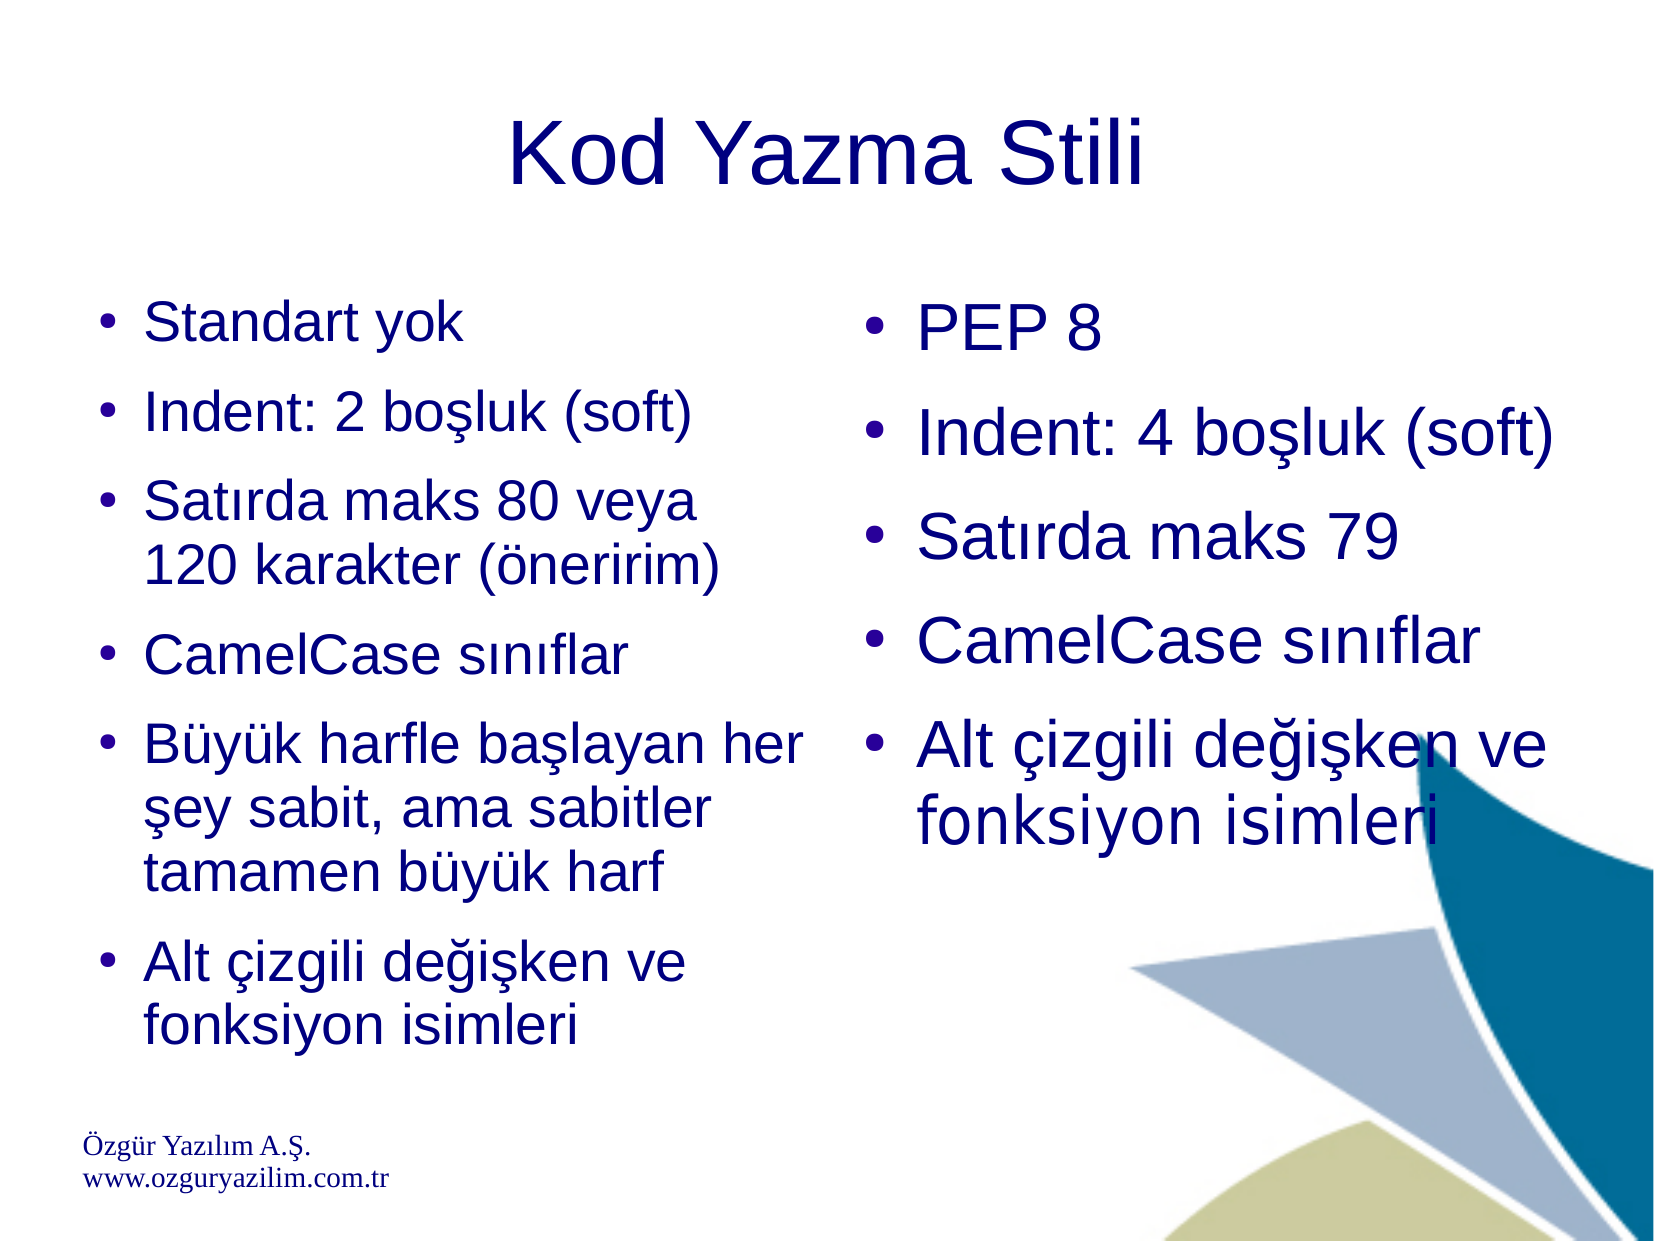

# Kod Yazma Stili
Standart yok
Indent: 2 boşluk (soft)
Satırda maks 80 veya 120 karakter (öneririm)
CamelCase sınıflar
Büyük harfle başlayan her şey sabit, ama sabitler tamamen büyük harf
Alt çizgili değişken ve fonksiyon isimleri
PEP 8
Indent: 4 boşluk (soft)
Satırda maks 79
CamelCase sınıflar
Alt çizgili değişken ve fonksiyon isimleri